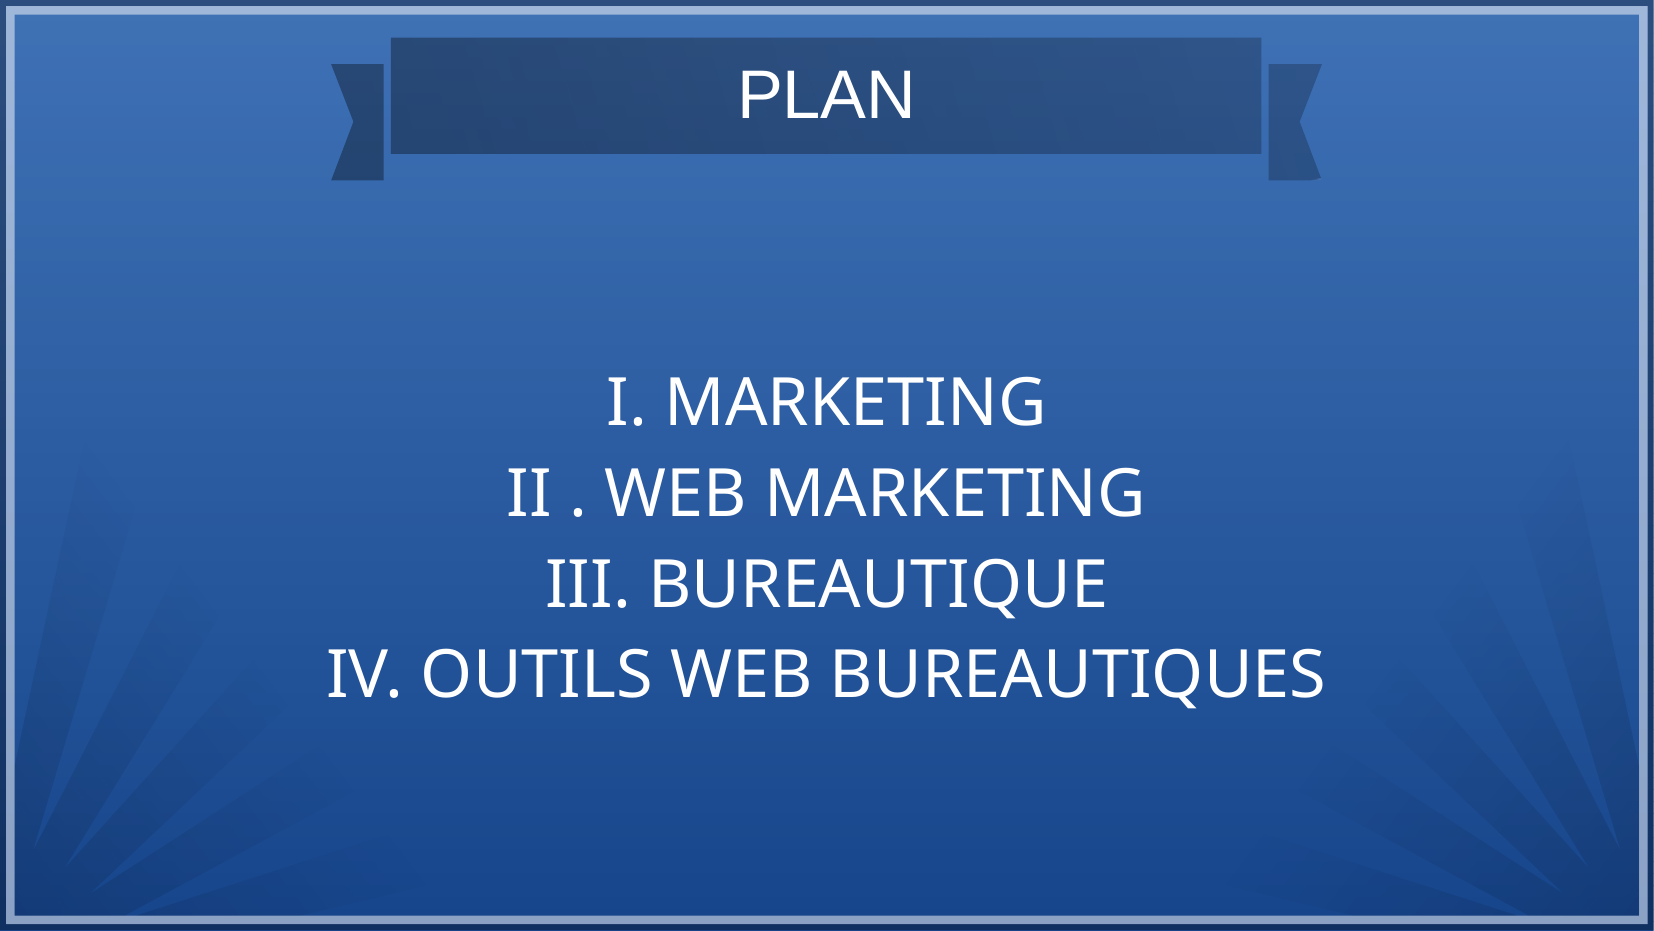

# PLAN
I. MARKETING
II . WEB MARKETING
III. BUREAUTIQUE
IV. OUTILS WEB BUREAUTIQUES